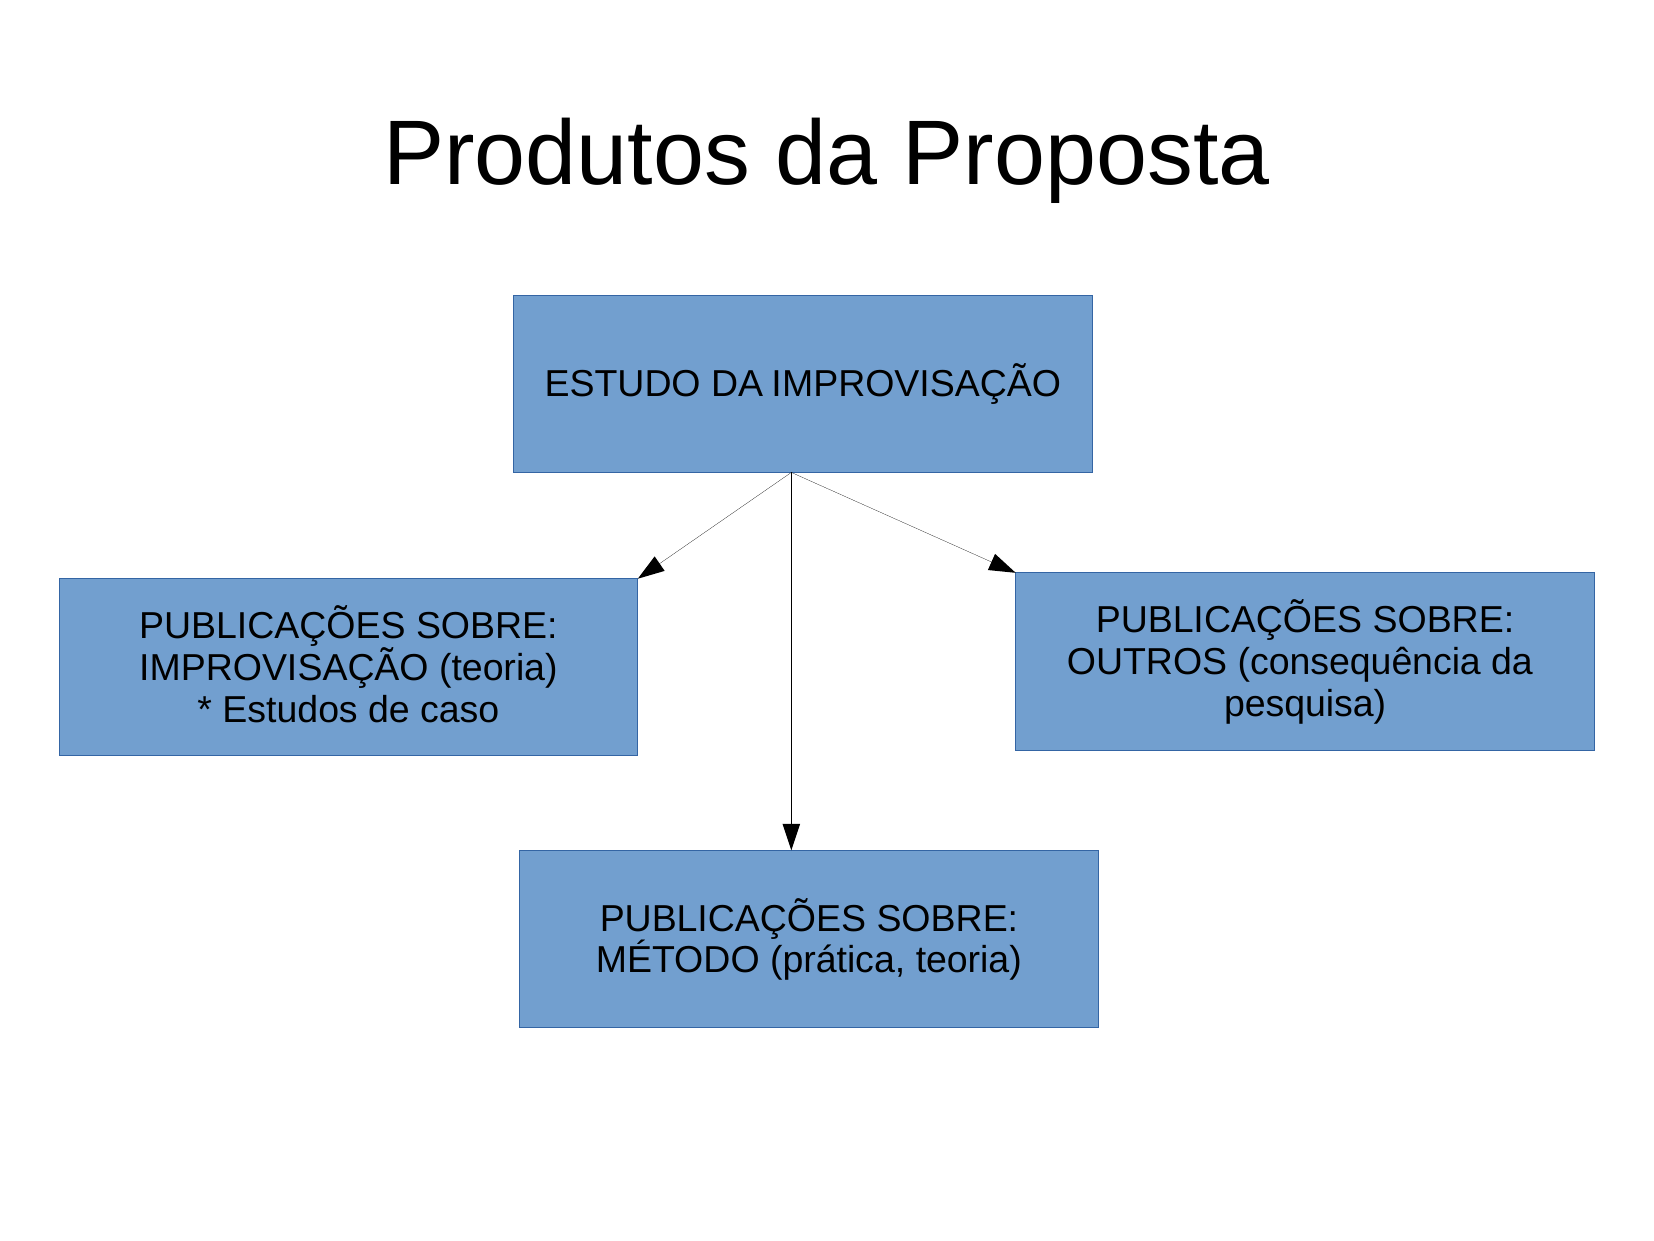

# Produtos da Proposta
ESTUDO DA IMPROVISAÇÃO
PUBLICAÇÕES SOBRE:
OUTROS (consequência da
pesquisa)
PUBLICAÇÕES SOBRE:
IMPROVISAÇÃO (teoria)
* Estudos de caso
PUBLICAÇÕES SOBRE:
MÉTODO (prática, teoria)